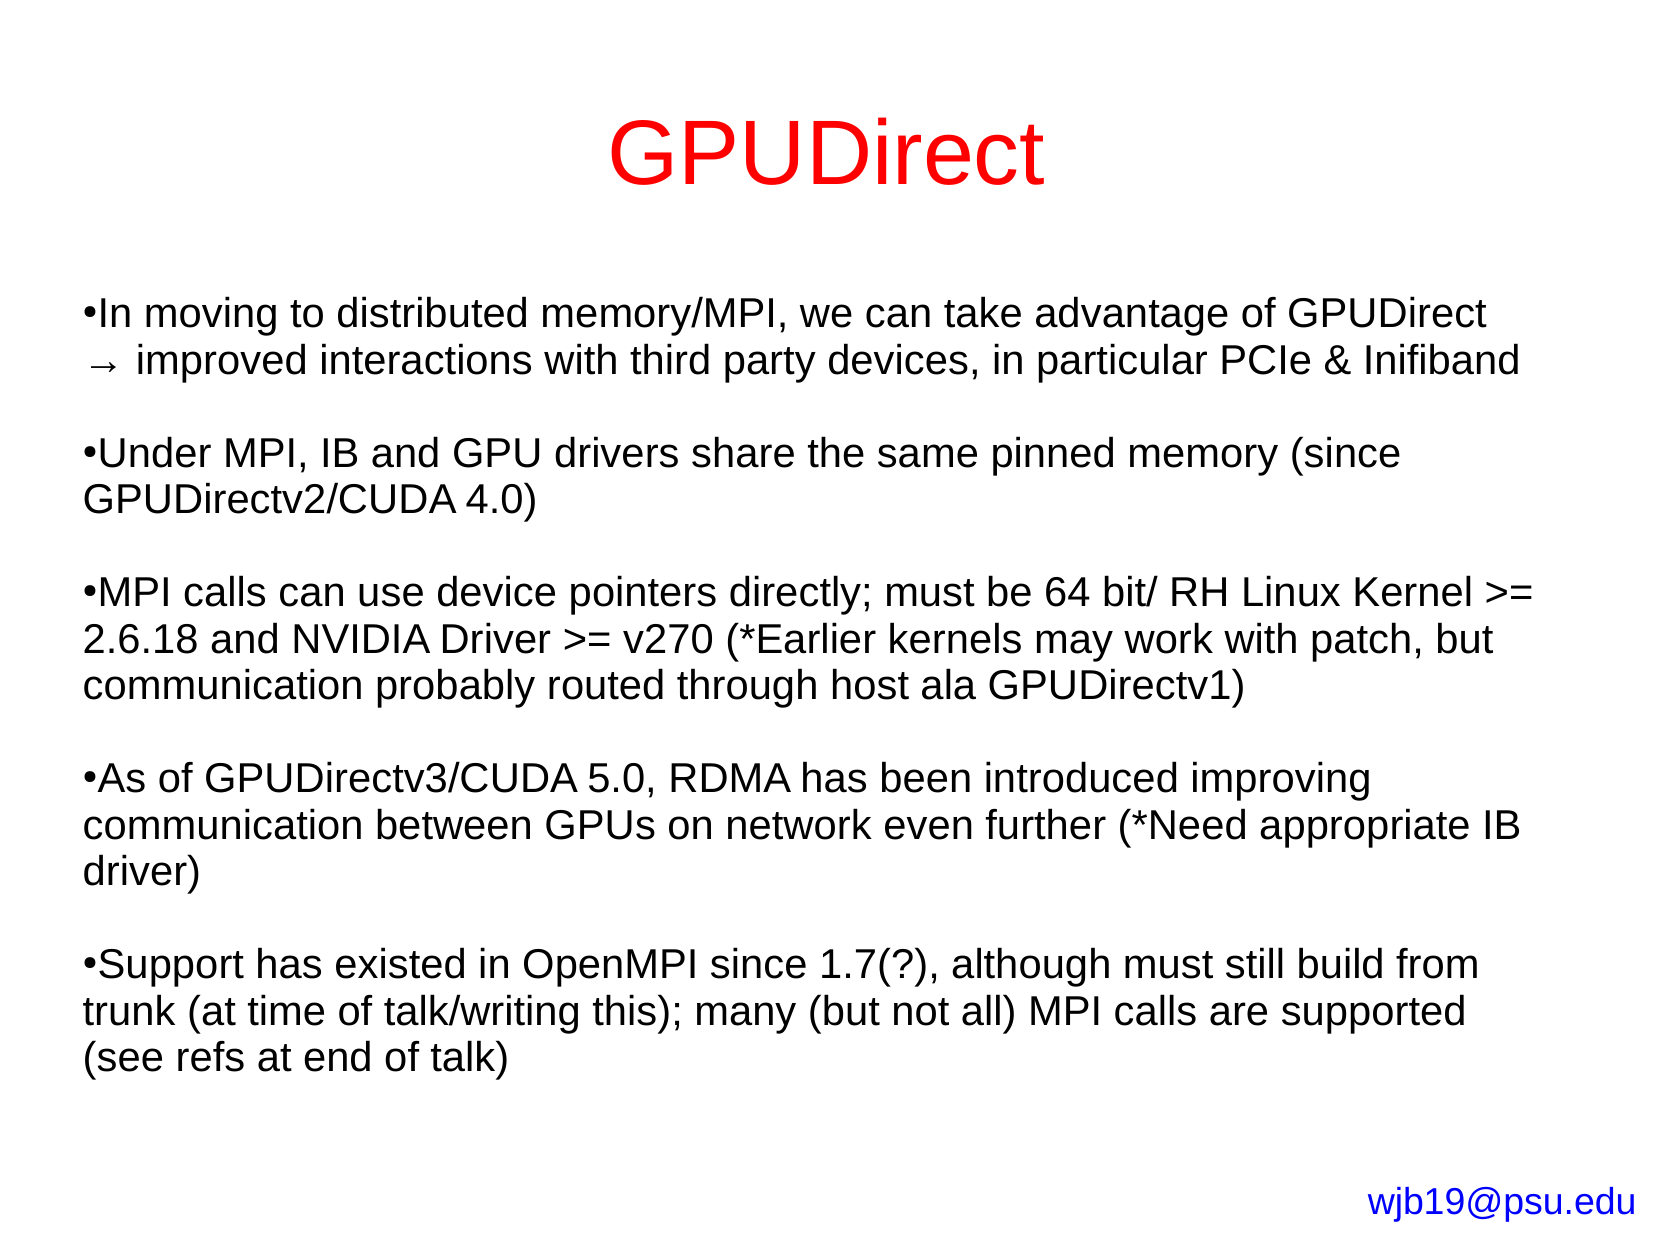

# GPUDirect
In moving to distributed memory/MPI, we can take advantage of GPUDirect → improved interactions with third party devices, in particular PCIe & Inifiband
Under MPI, IB and GPU drivers share the same pinned memory (since GPUDirectv2/CUDA 4.0)
MPI calls can use device pointers directly; must be 64 bit/ RH Linux Kernel >= 2.6.18 and NVIDIA Driver >= v270 (*Earlier kernels may work with patch, but communication probably routed through host ala GPUDirectv1)
As of GPUDirectv3/CUDA 5.0, RDMA has been introduced improving communication between GPUs on network even further (*Need appropriate IB driver)
Support has existed in OpenMPI since 1.7(?), although must still build from trunk (at time of talk/writing this); many (but not all) MPI calls are supported (see refs at end of talk)
wjb19@psu.edu